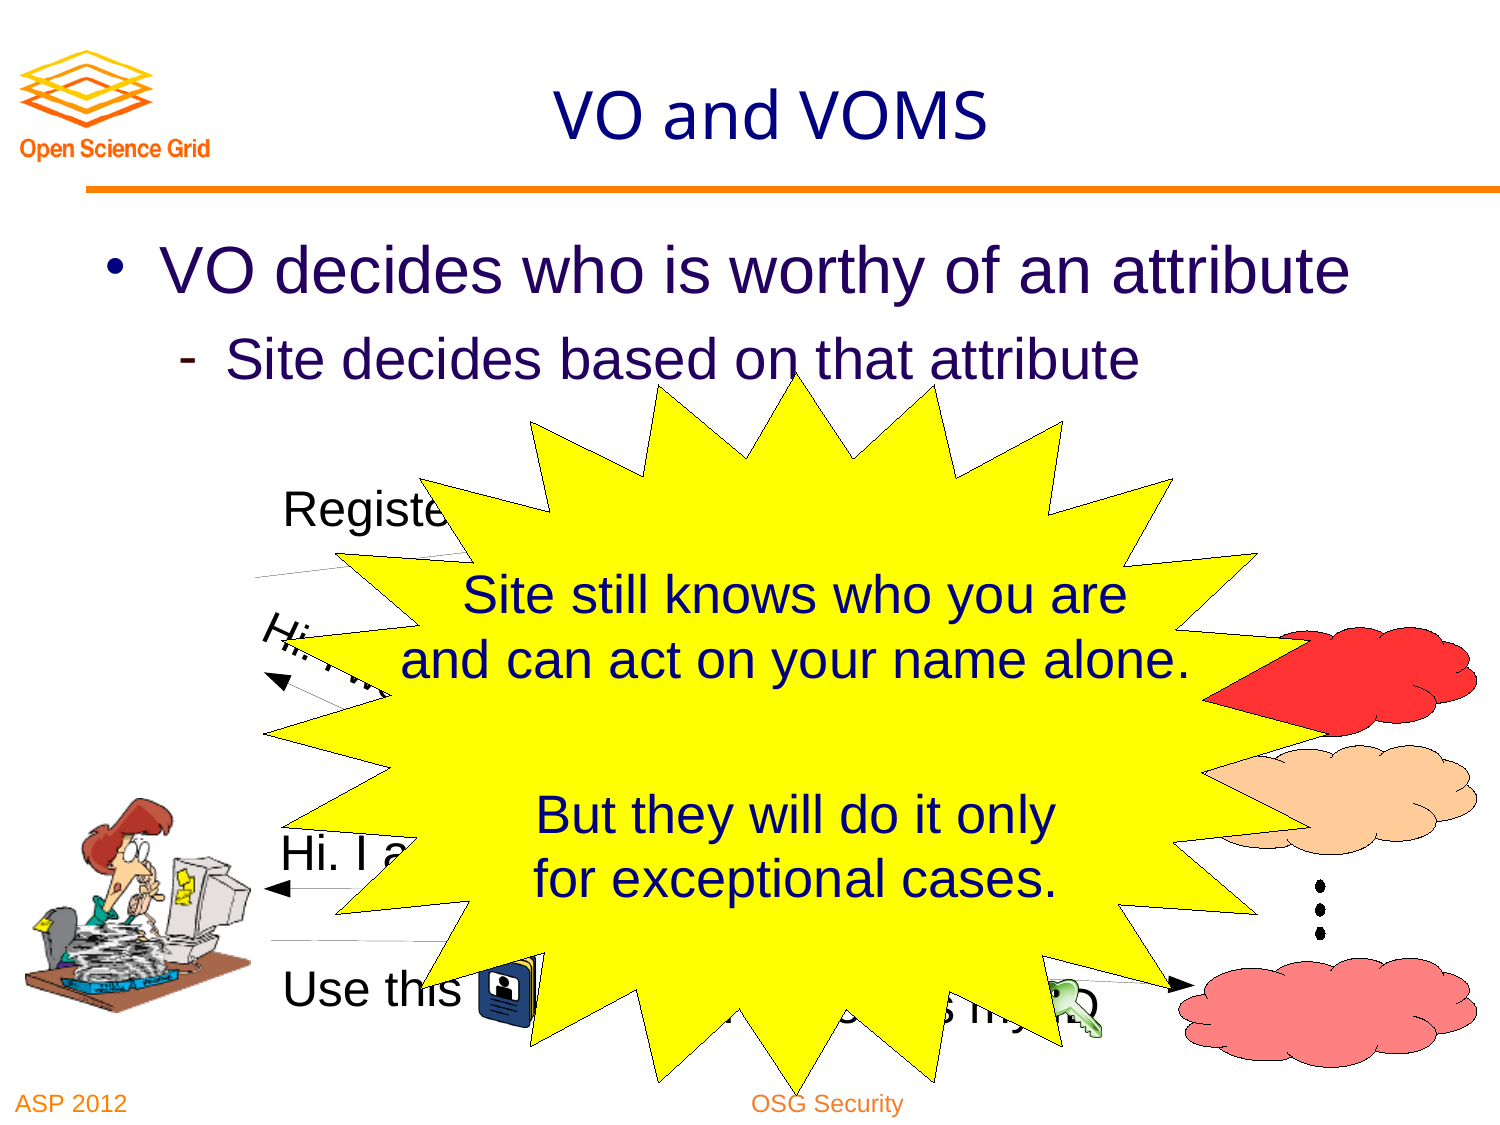

# VO and VOMS
VO decides who is worthy of an attribute
Site decides based on that attribute
Site still knows who you are
and can act on your name alone.
But they will do it only
for exceptional cases.
Register
VOMS
Get proxy+attrs
Hi. I work for CMS
Hi. Here is my ID
Hi. I am Rob
Hi. Here is my ID
Use this ID
Hi. Here is my ID